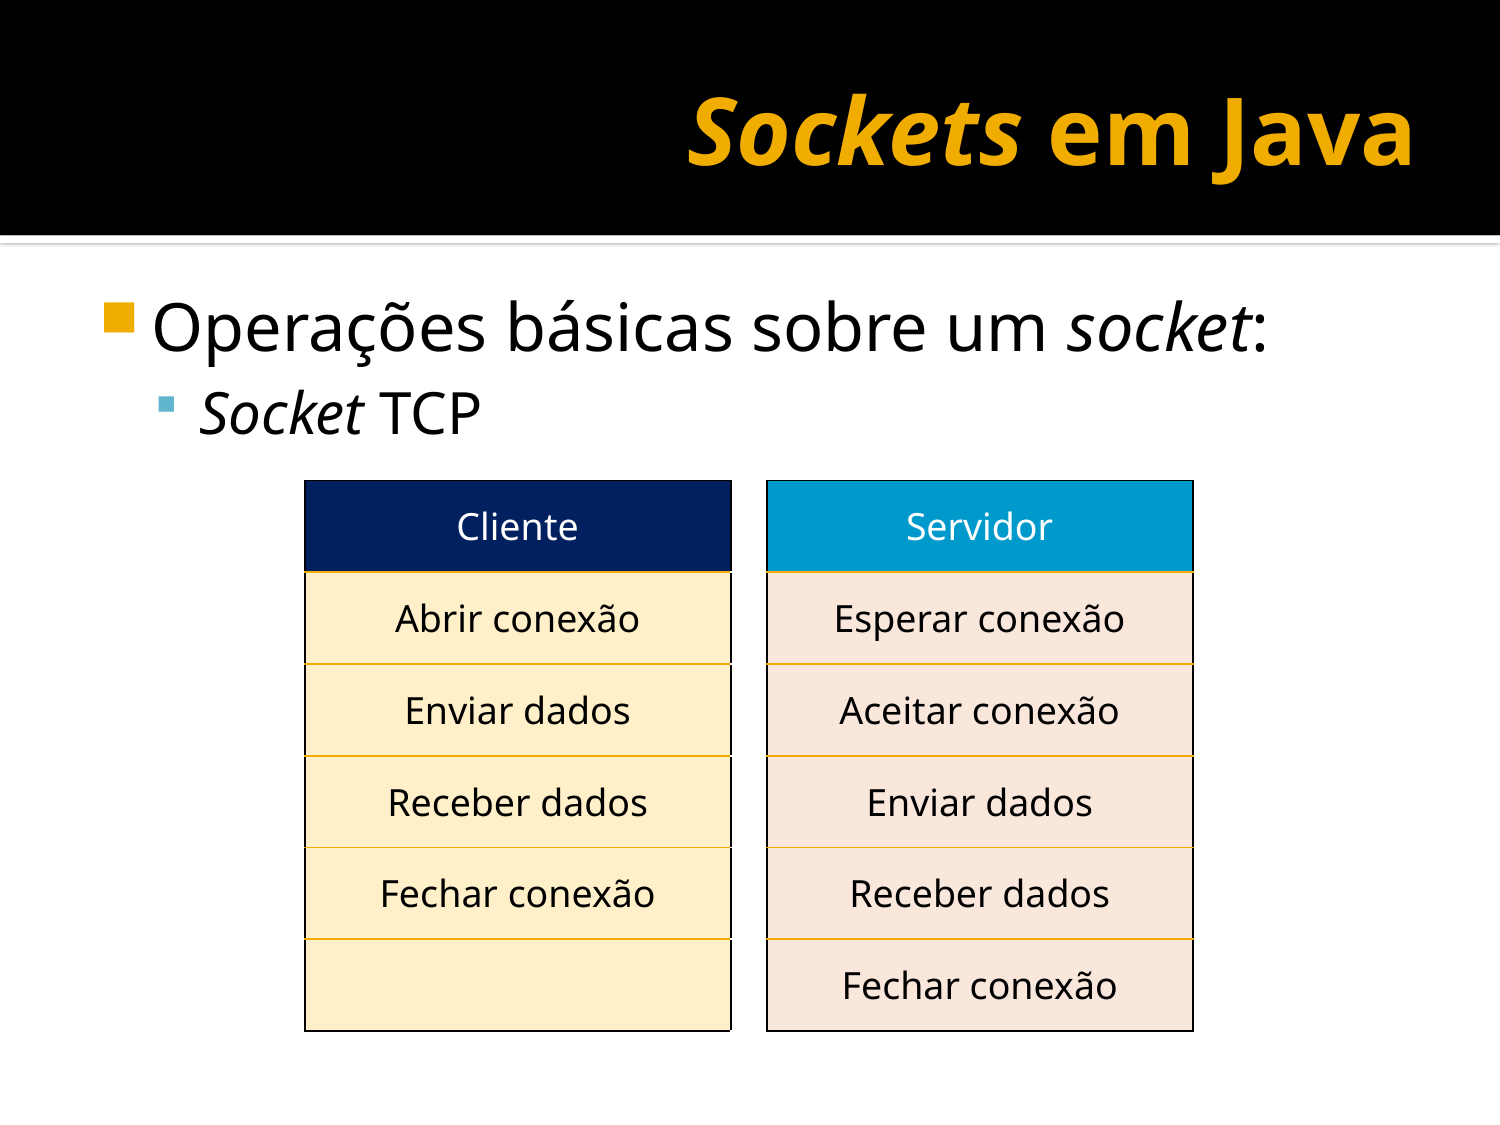

# Sockets em Java
Operações básicas sobre um socket:
Socket TCP
| Cliente | | Servidor |
| --- | --- | --- |
| Abrir conexão | | Esperar conexão |
| Enviar dados | | Aceitar conexão |
| Receber dados | | Enviar dados |
| Fechar conexão | | Receber dados |
| | | Fechar conexão |